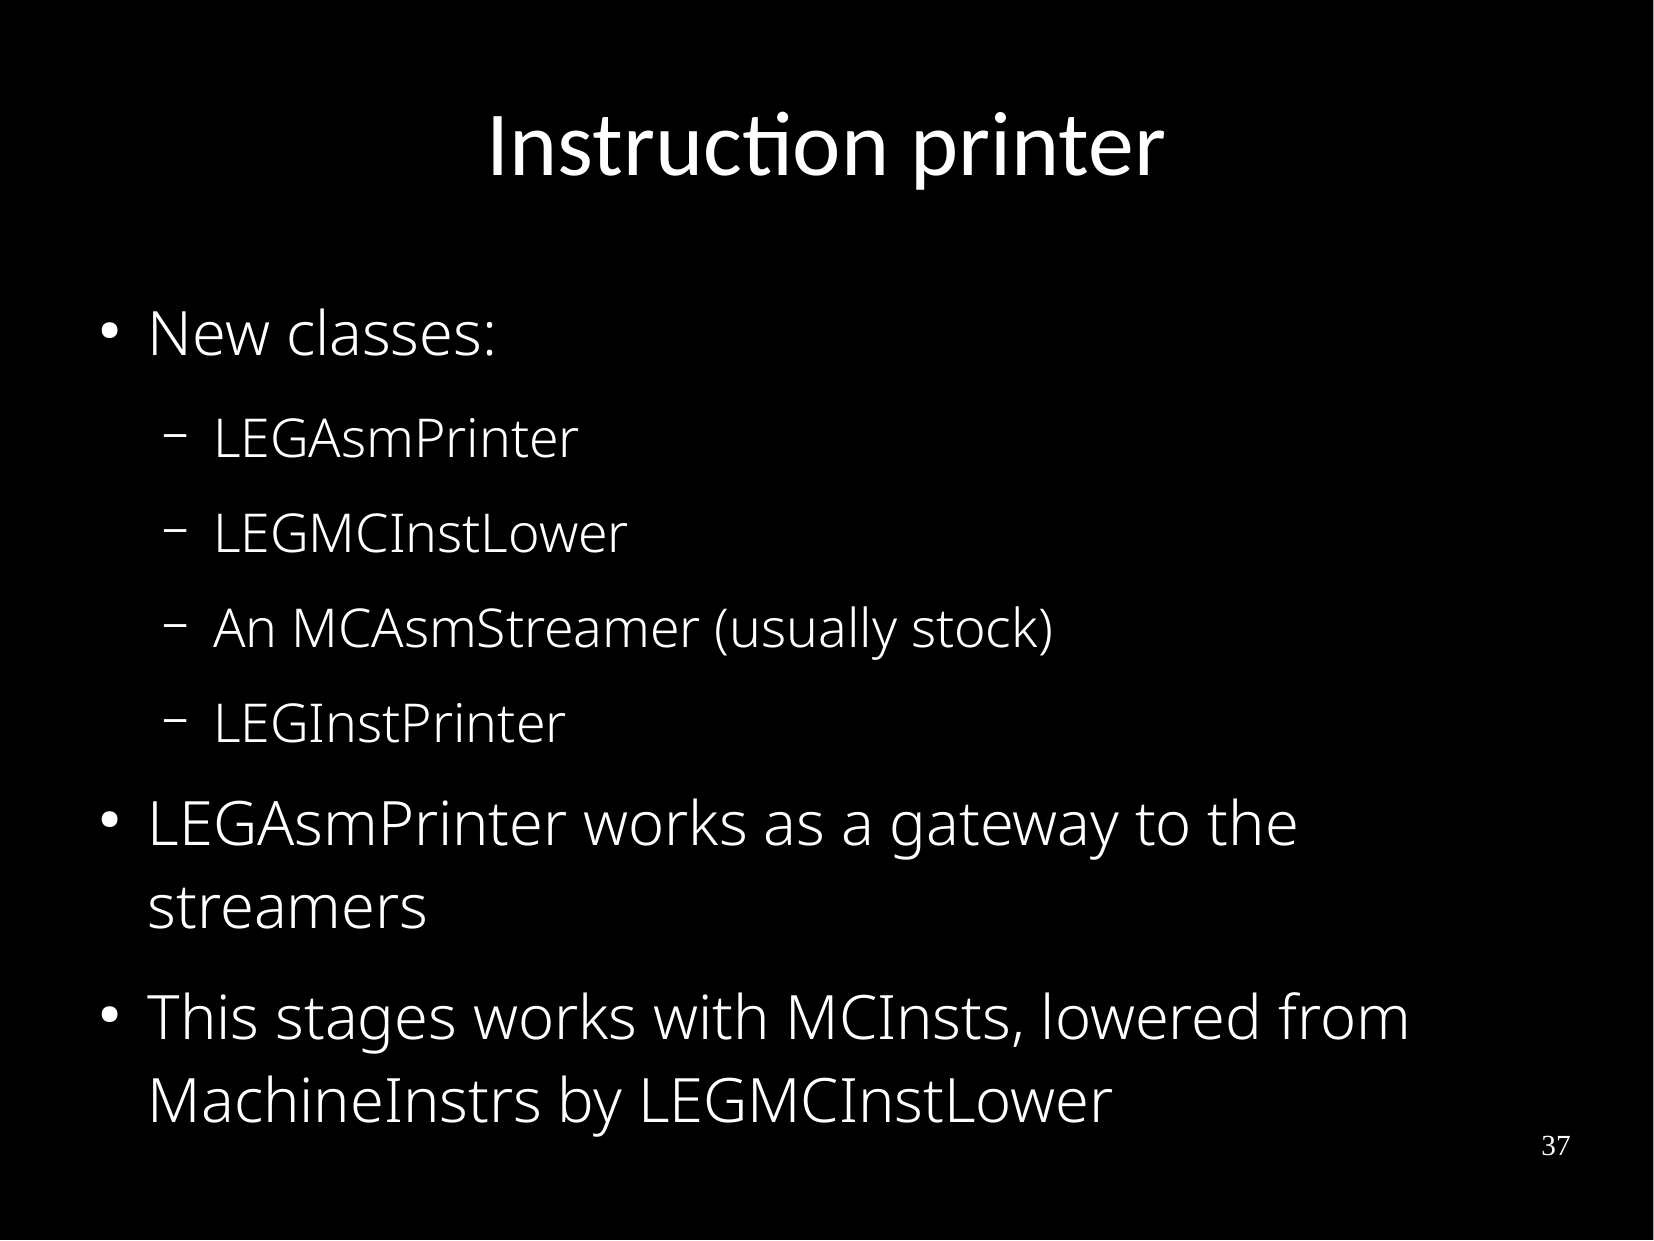

# Instruction printer
New classes:
LEGAsmPrinter
LEGMCInstLower
An MCAsmStreamer (usually stock)
LEGInstPrinter
LEGAsmPrinter works as a gateway to the streamers
This stages works with MCInsts, lowered from MachineInstrs by LEGMCInstLower
37